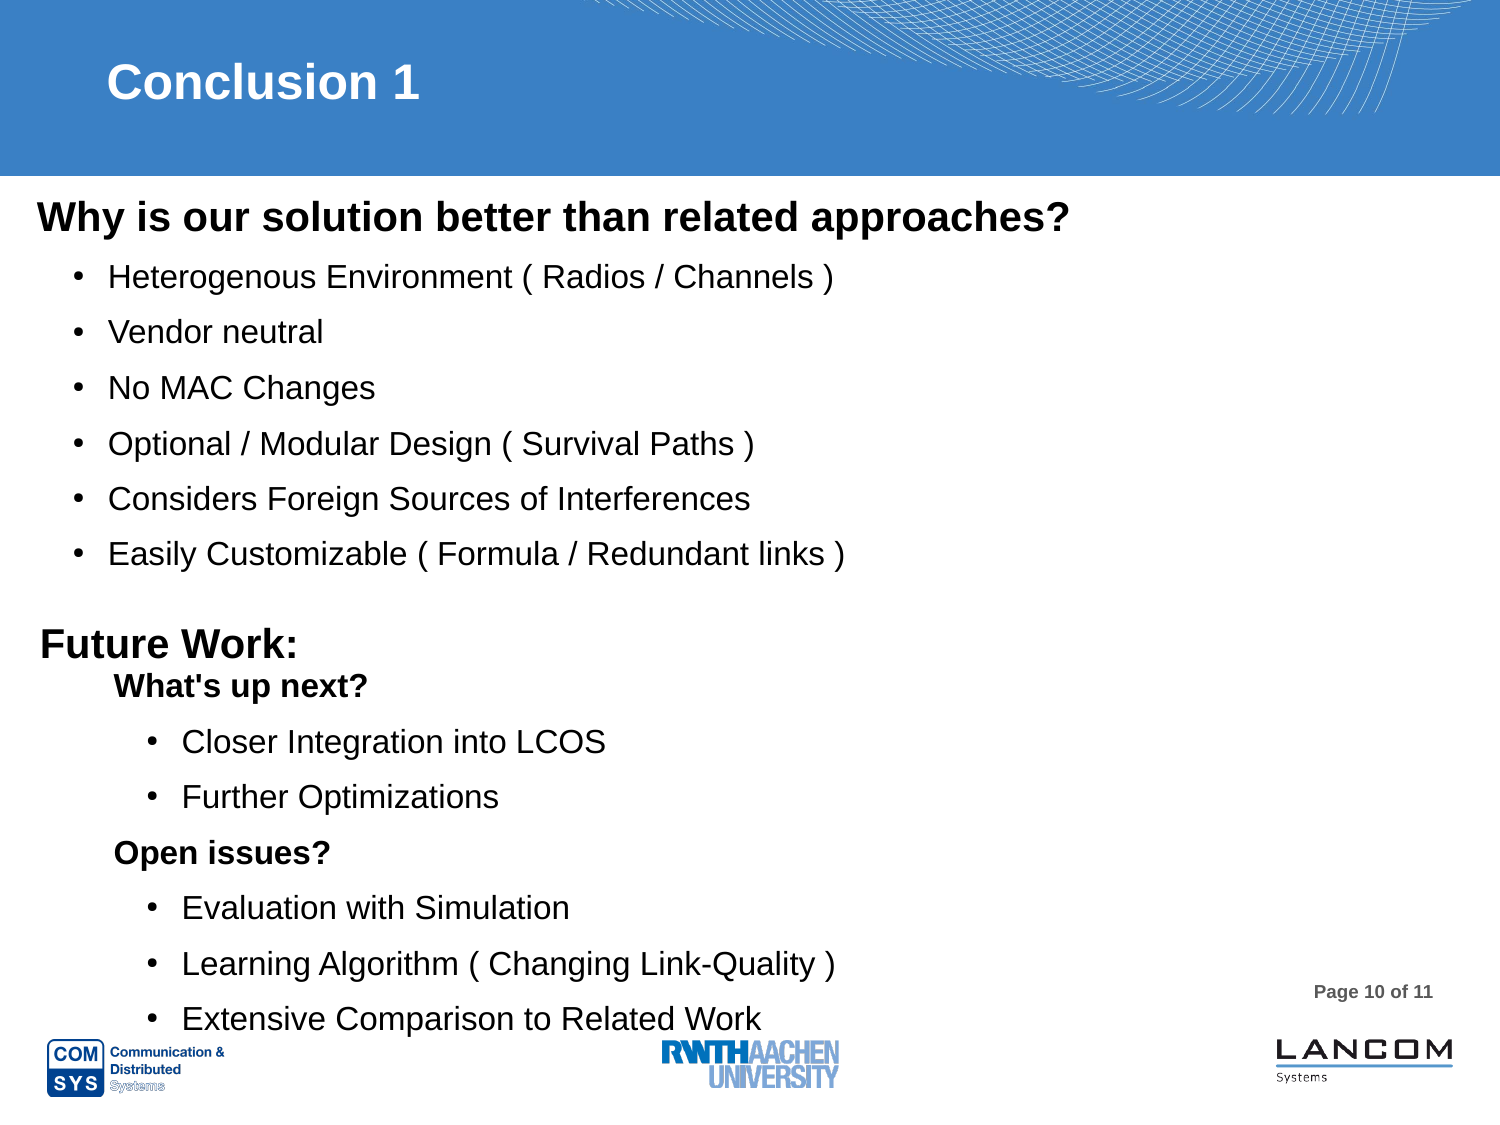

# Conclusion 1
Why is our solution better than related approaches?
Heterogenous Environment ( Radios / Channels )
Vendor neutral
No MAC Changes
Optional / Modular Design ( Survival Paths )
Considers Foreign Sources of Interferences
Easily Customizable ( Formula / Redundant links )
Future Work:
	What's up next?
Closer Integration into LCOS
Further Optimizations
	Open issues?
Evaluation with Simulation
Learning Algorithm ( Changing Link-Quality )
Extensive Comparison to Related Work